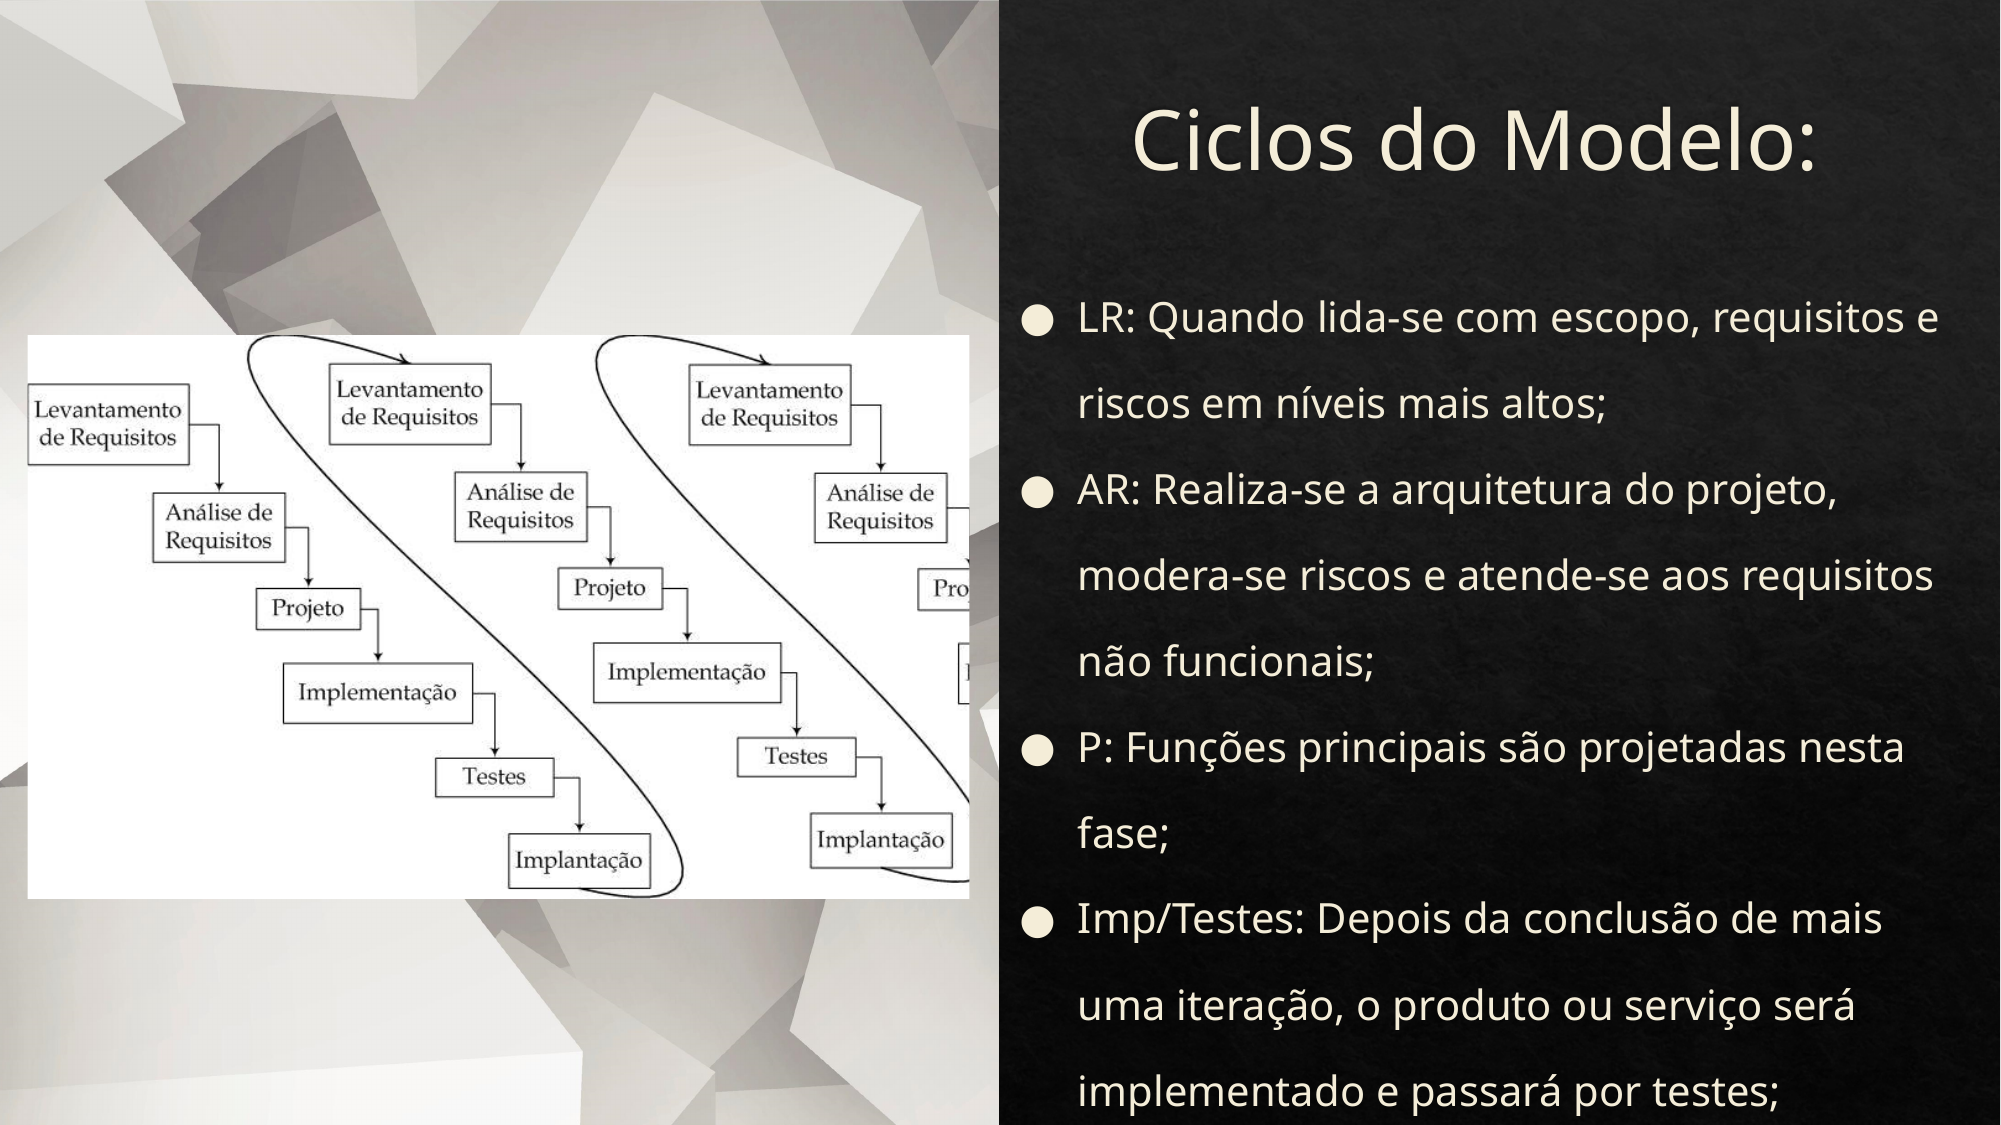

# Ciclos do Modelo:
LR: Quando lida-se com escopo, requisitos e riscos em níveis mais altos;
AR: Realiza-se a arquitetura do projeto, modera-se riscos e atende-se aos requisitos não funcionais;
P: Funções principais são projetadas nesta fase;
Imp/Testes: Depois da conclusão de mais uma iteração, o produto ou serviço será implementado e passará por testes;
Implantação: O produto terá seus feedbacks ao final da iteração e a entrega parcial é realizada;